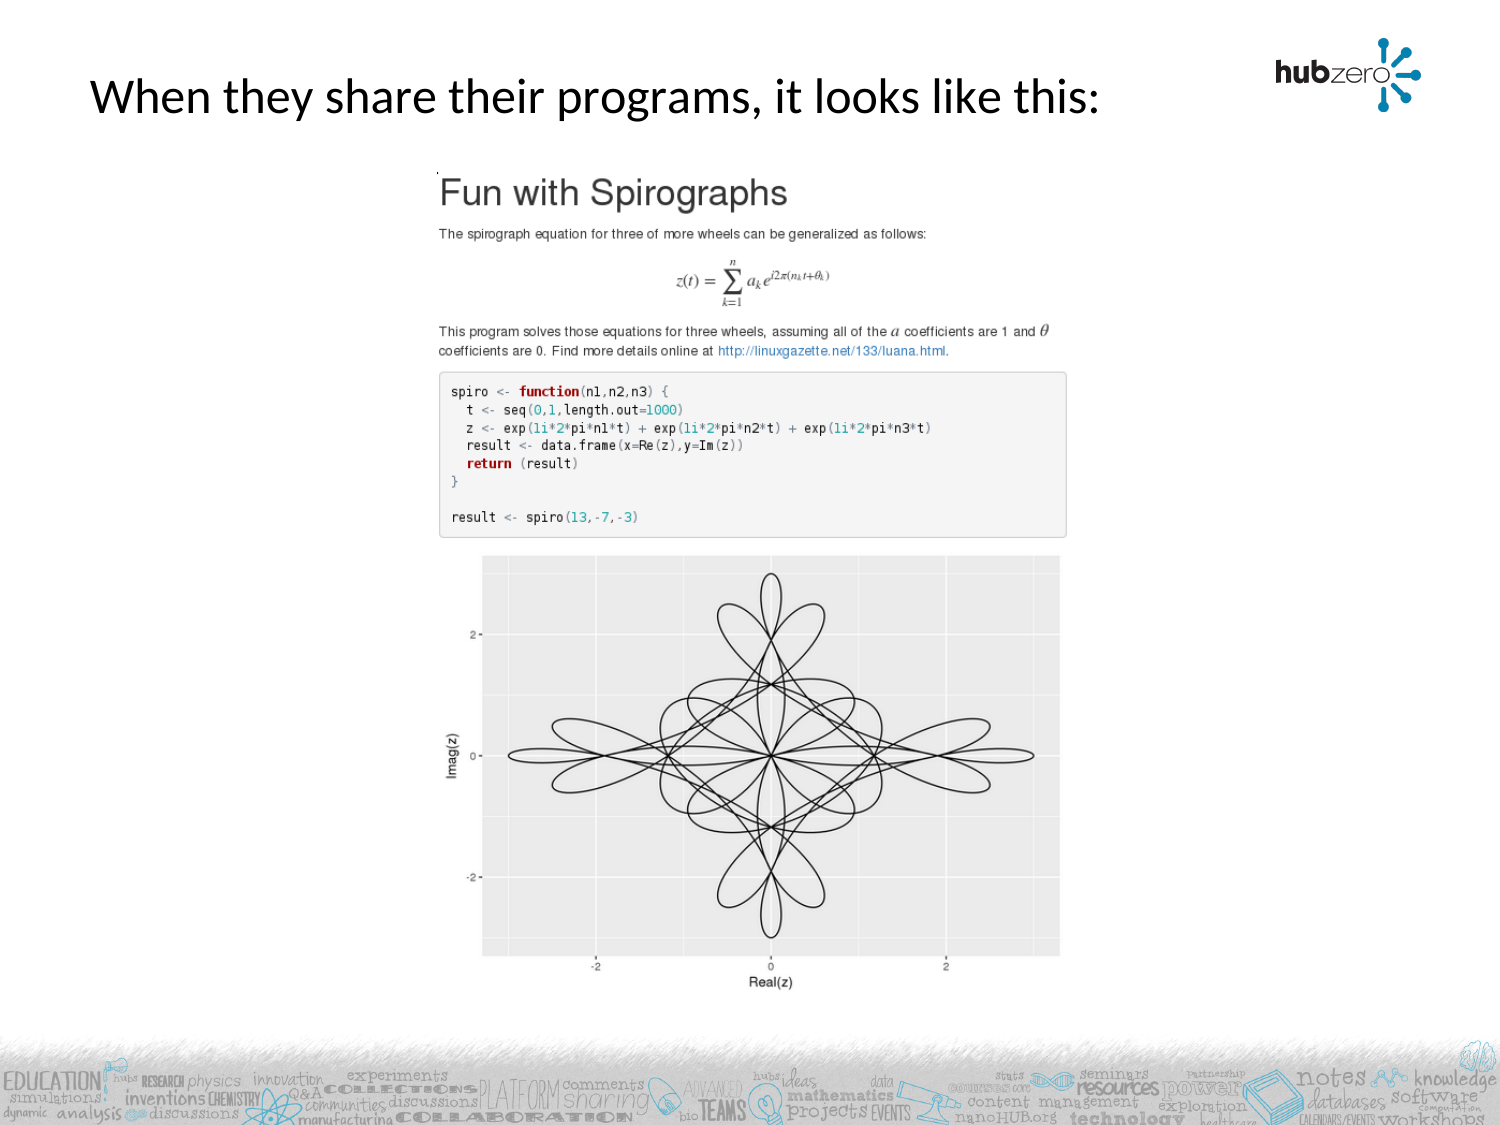

# When they share their programs, it looks like this: